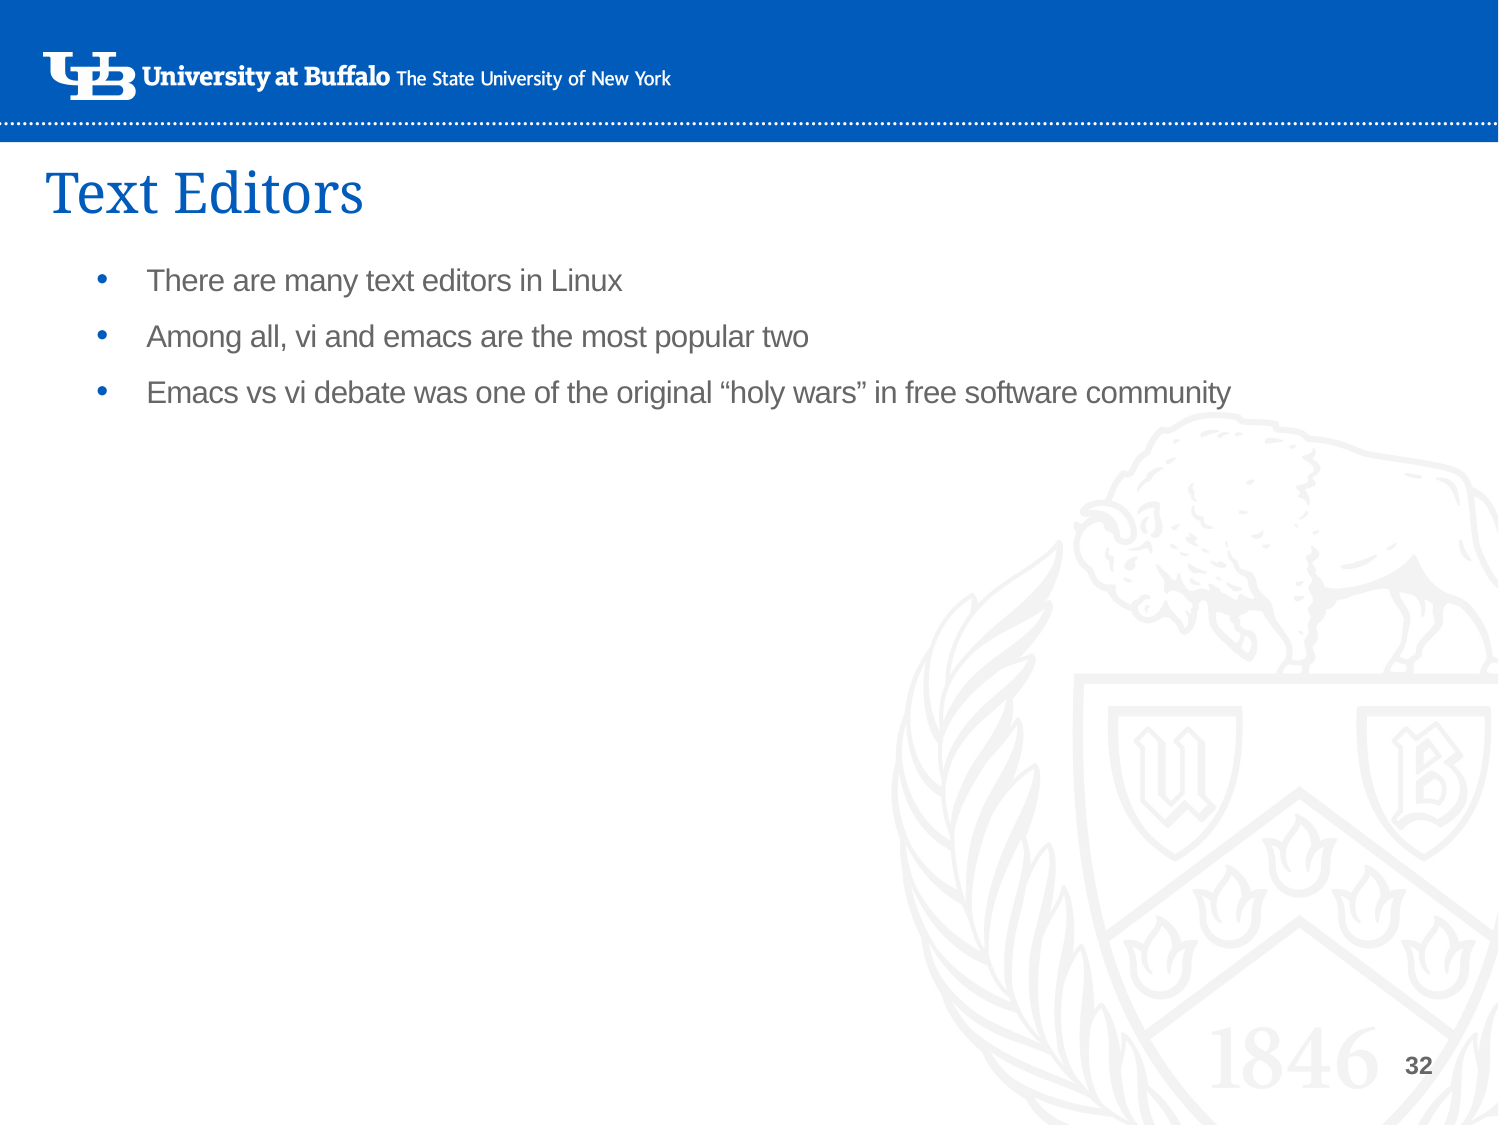

# Text Editors
There are many text editors in Linux
Among all, vi and emacs are the most popular two
Emacs vs vi debate was one of the original “holy wars” in free software community